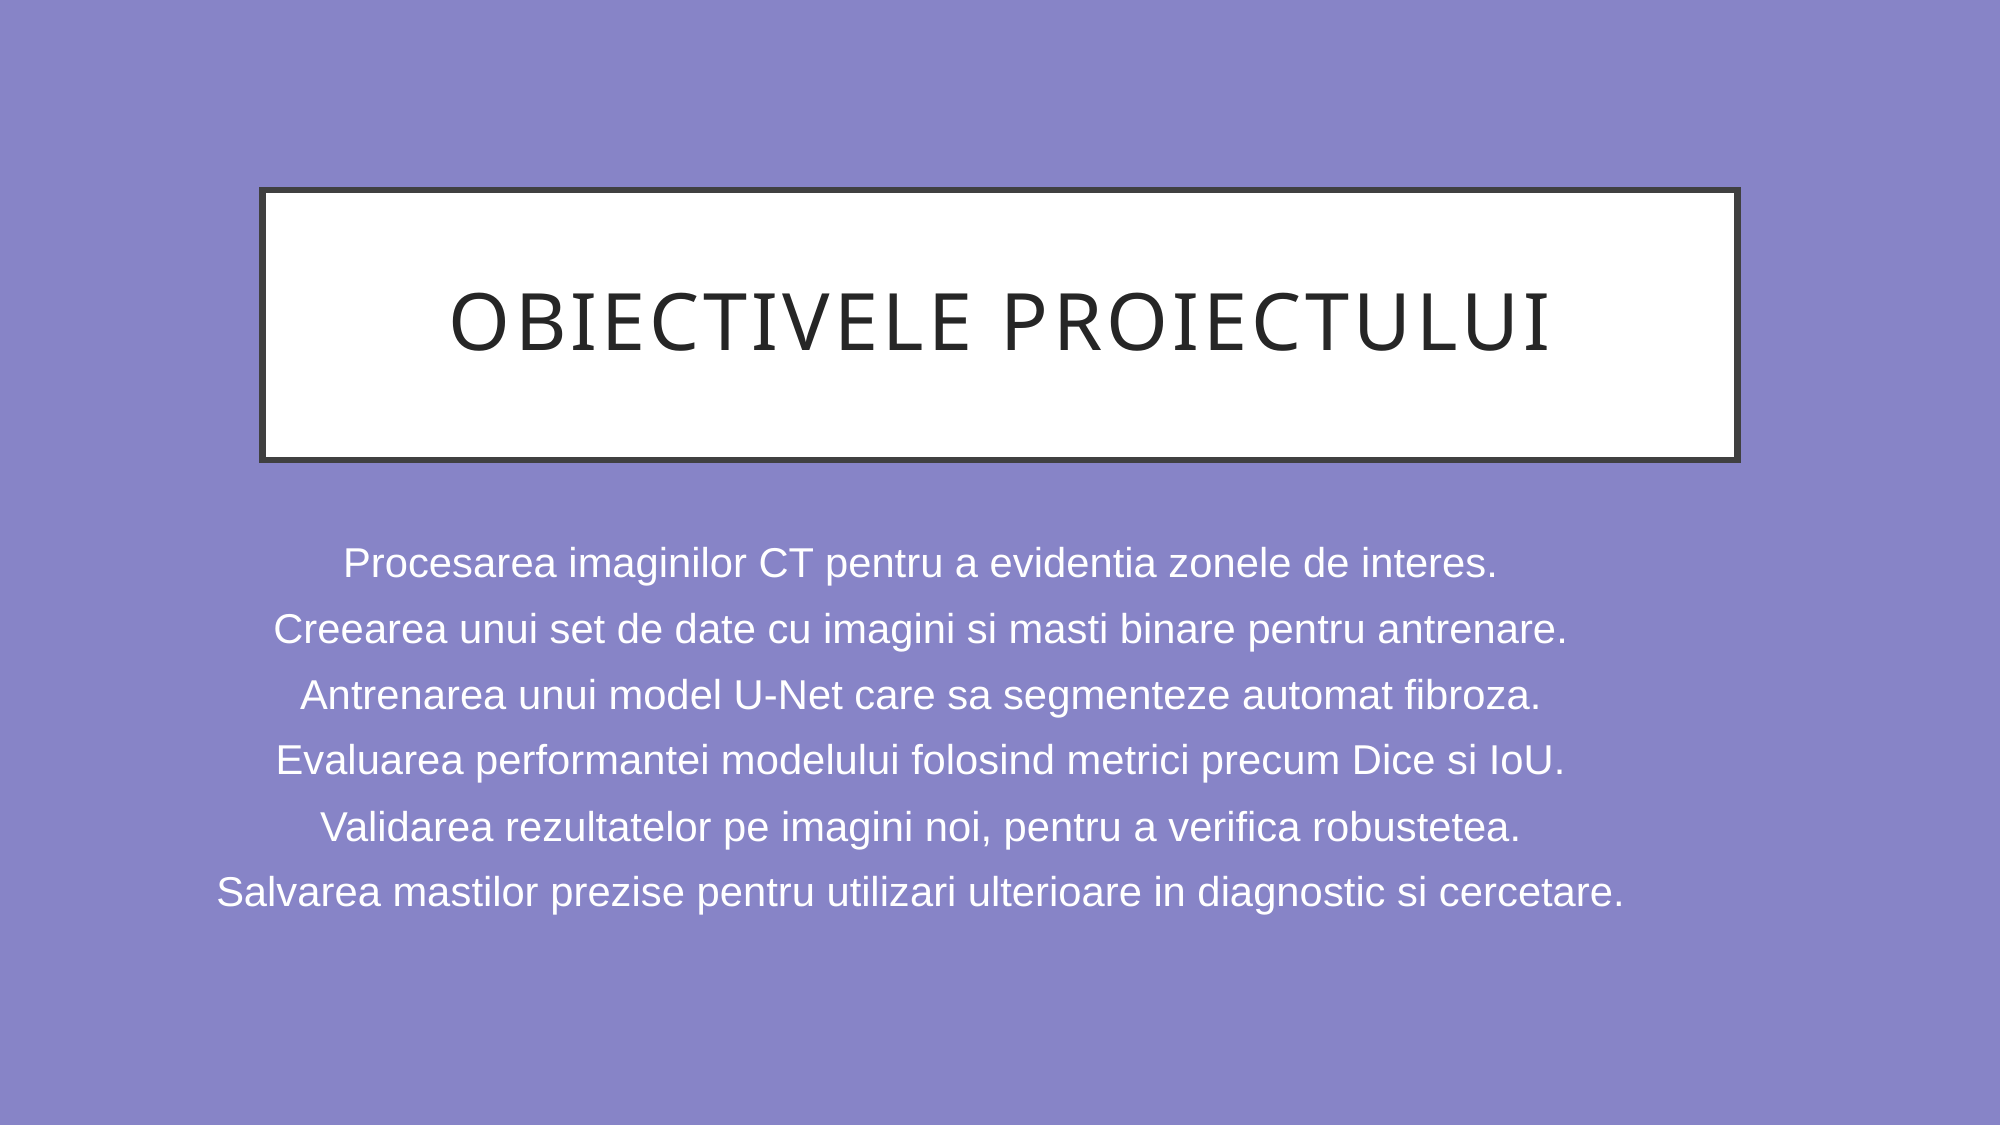

# Obiectivele proiectului
Procesarea imaginilor CT pentru a evidentia zonele de interes.
Creearea unui set de date cu imagini si masti binare pentru antrenare.
Antrenarea unui model U-Net care sa segmenteze automat fibroza.
Evaluarea performantei modelului folosind metrici precum Dice si IoU.
Validarea rezultatelor pe imagini noi, pentru a verifica robustetea.
Salvarea mastilor prezise pentru utilizari ulterioare in diagnostic si cercetare.